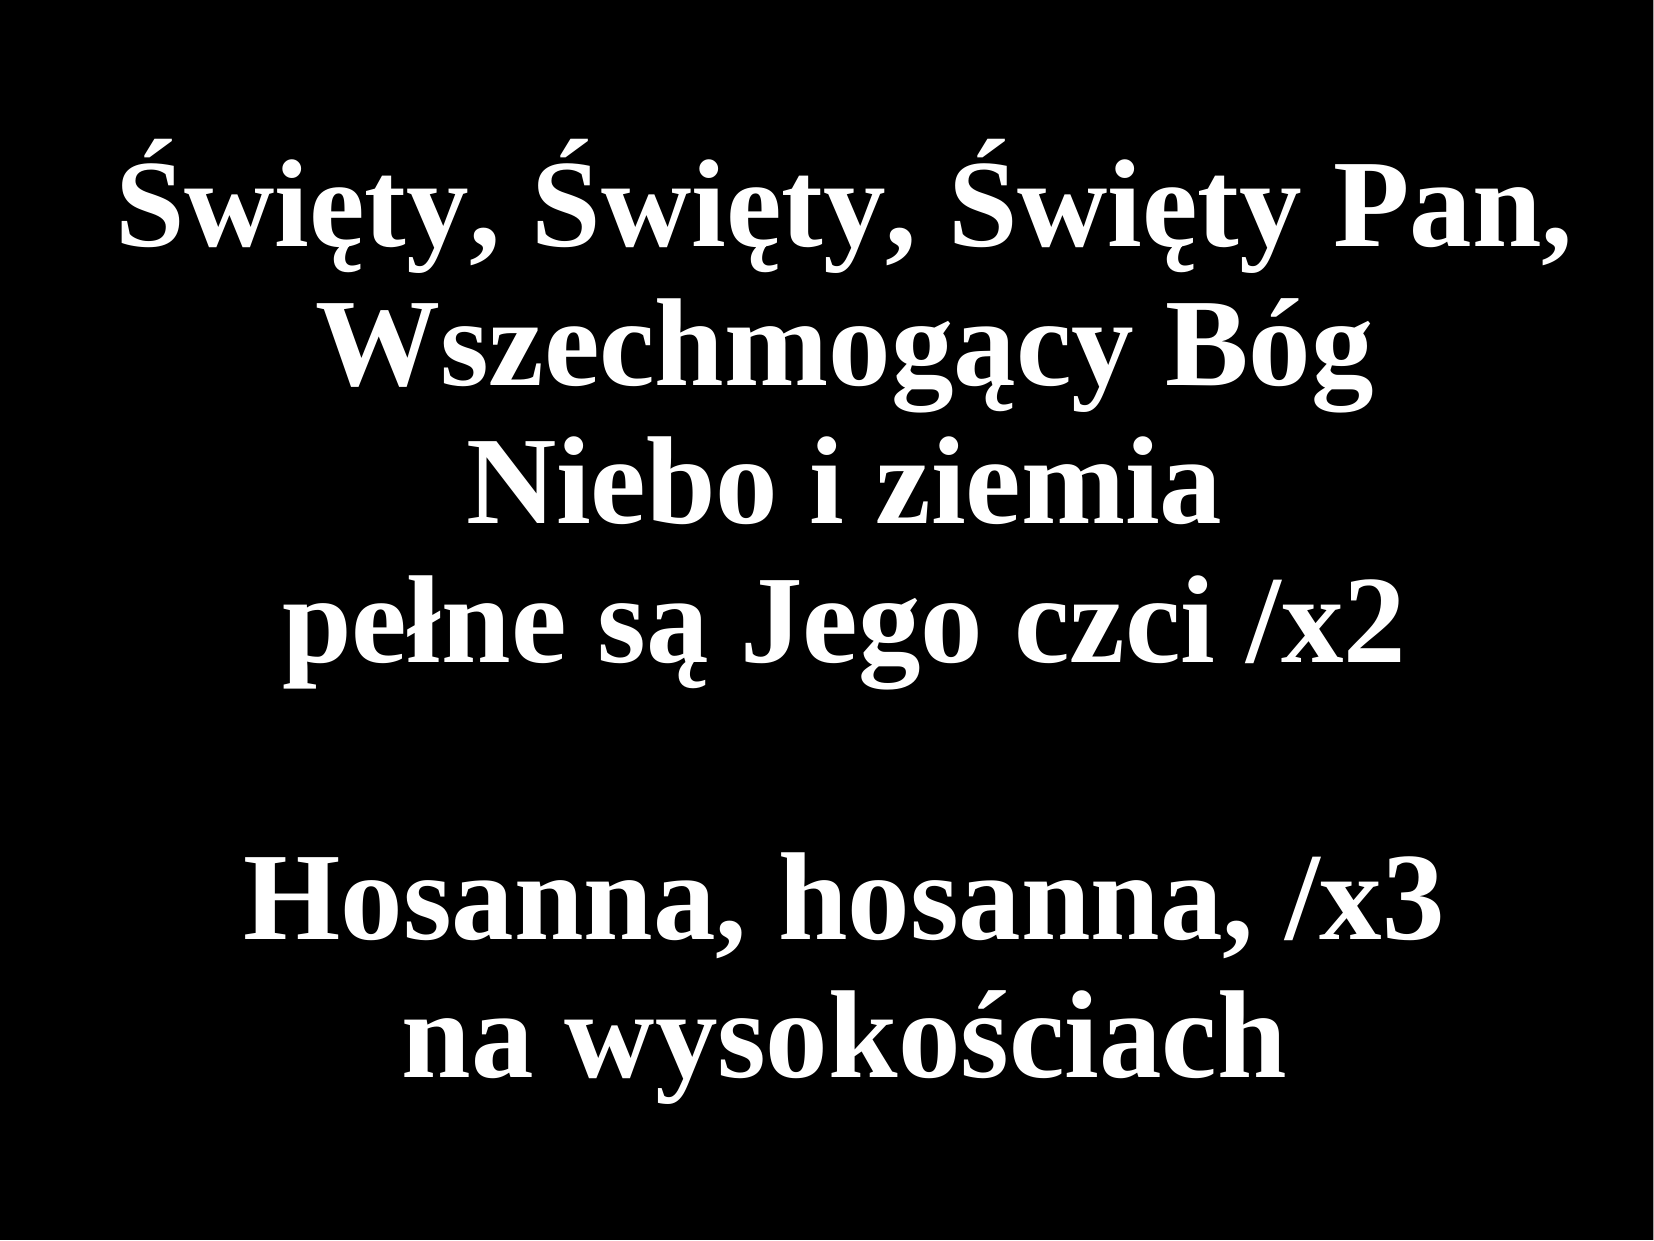

# Święty, Święty, Święty Pan,
Wszechmogący Bóg
Niebo i ziemia
pełne są Jego czci /x2
Hosanna, hosanna, /x3
na wysokościach